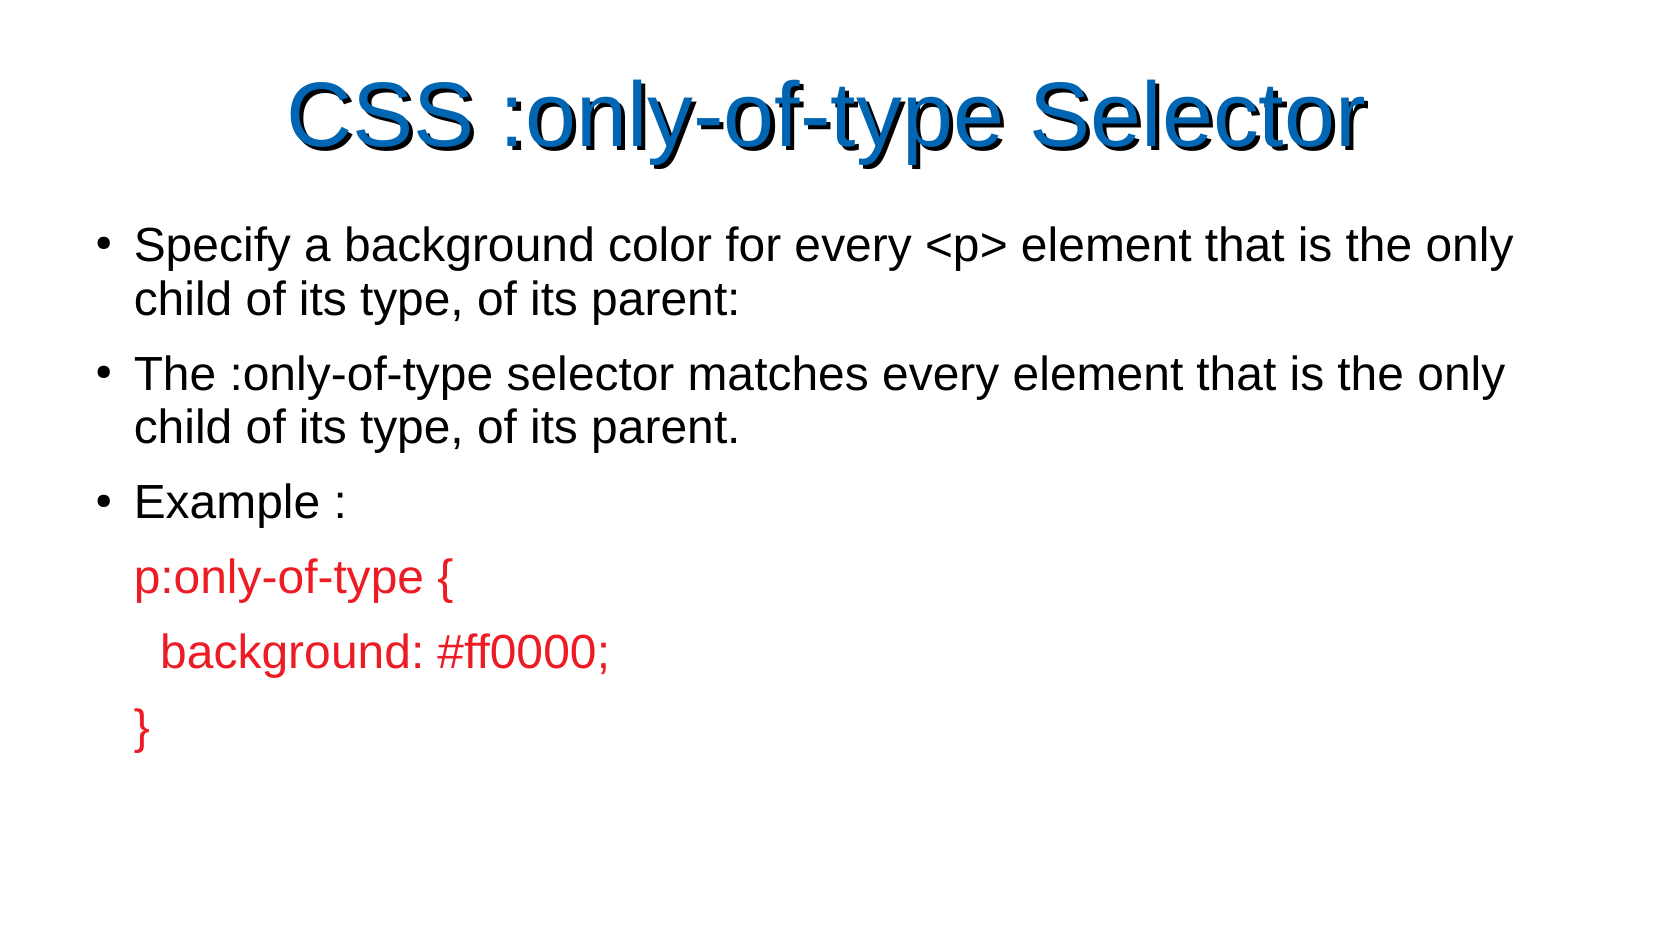

# CSS :only-of-type Selector
Specify a background color for every <p> element that is the only child of its type, of its parent:
The :only-of-type selector matches every element that is the only child of its type, of its parent.
Example :
p:only-of-type {
 background: #ff0000;
}